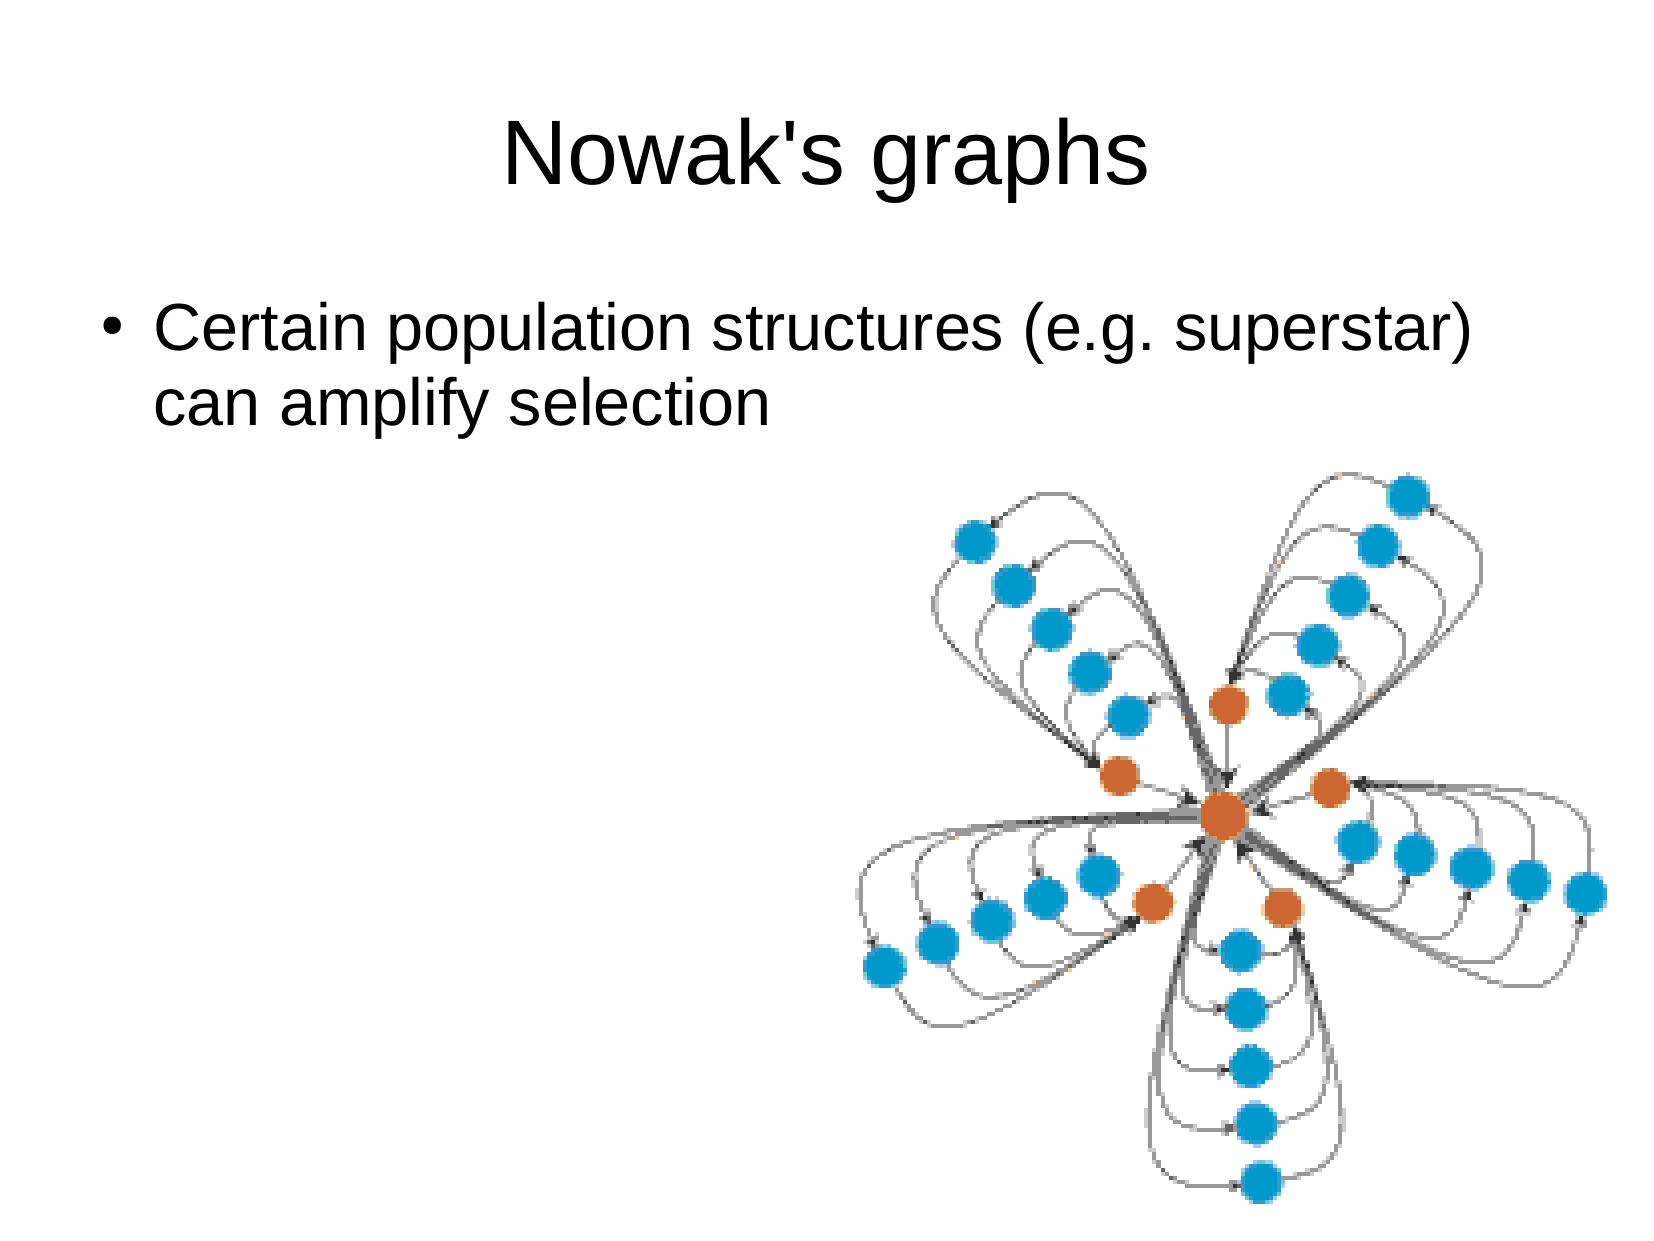

# Nowak's graphs
Certain population structures (e.g. superstar) can amplify selection